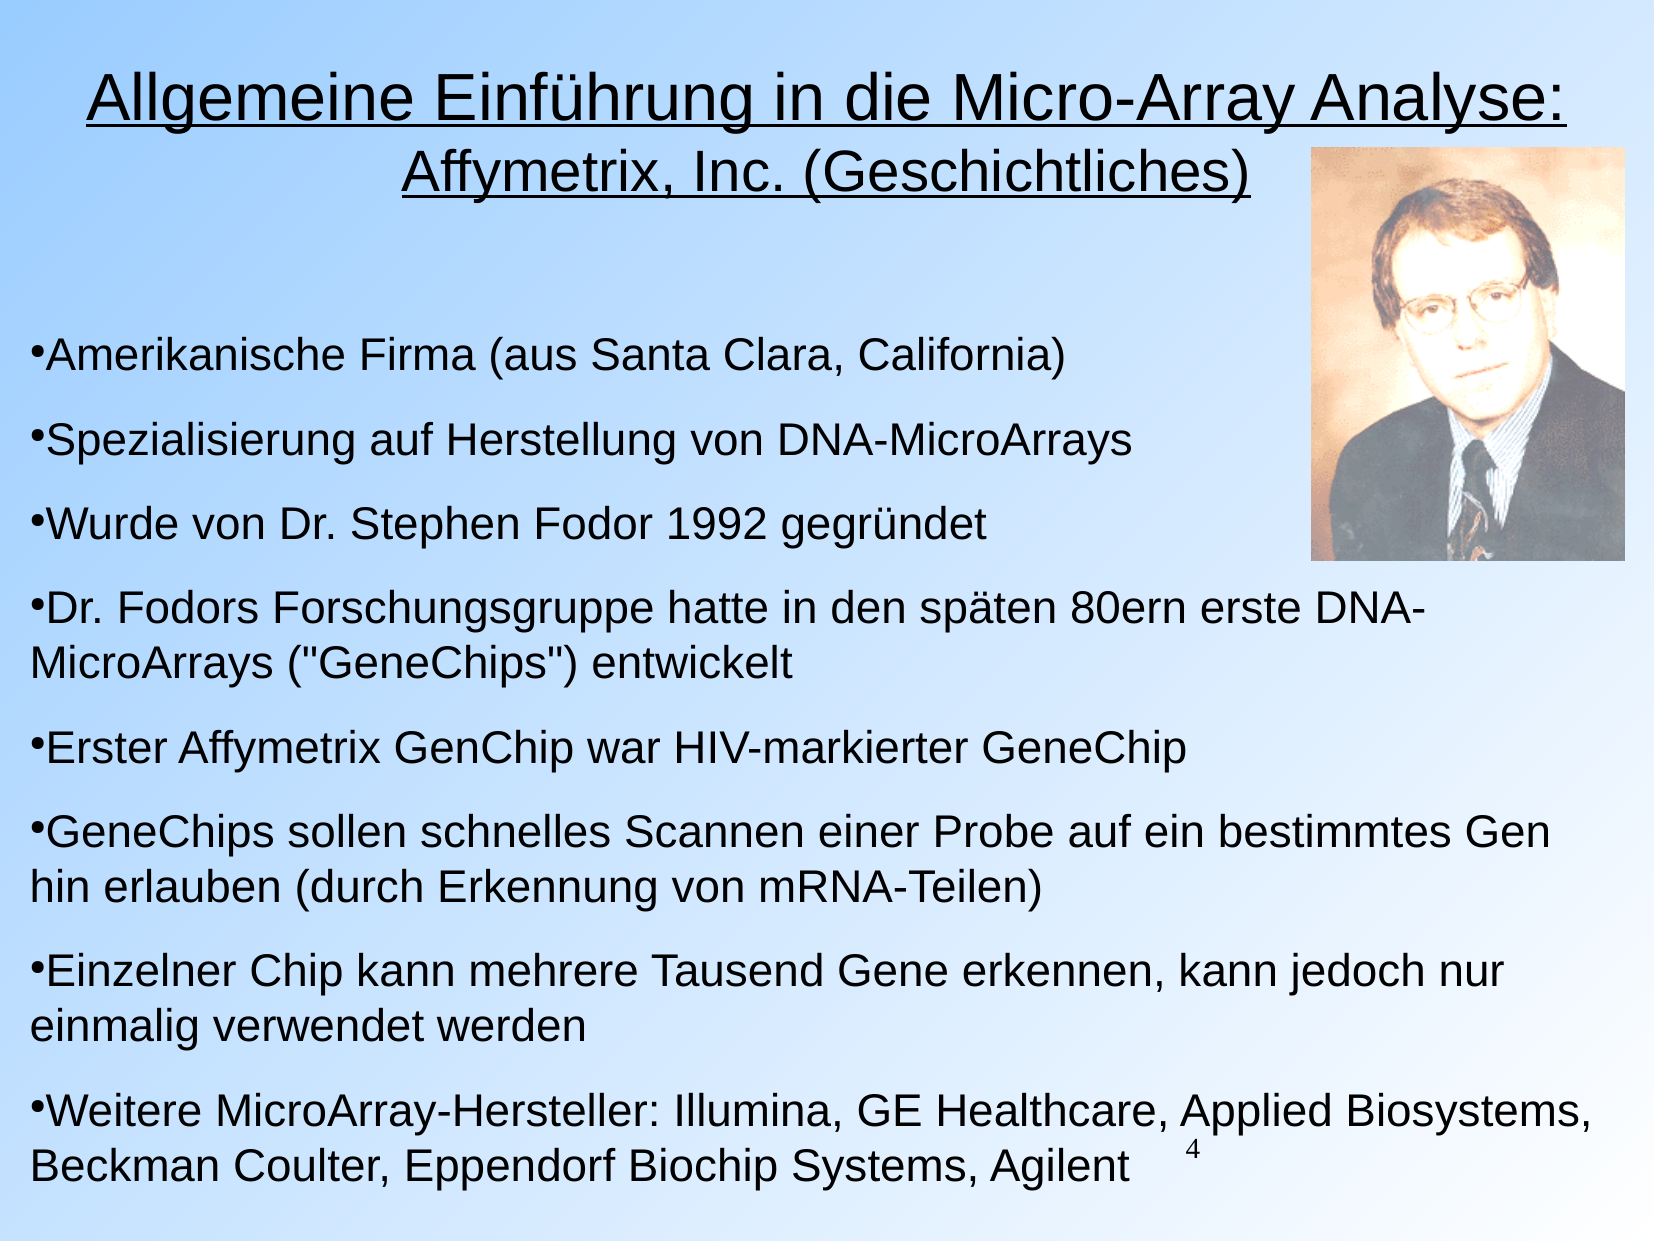

# Allgemeine Einführung in die Micro-Array Analyse: Affymetrix, Inc. (Geschichtliches)
Amerikanische Firma (aus Santa Clara, California)
Spezialisierung auf Herstellung von DNA-MicroArrays
Wurde von Dr. Stephen Fodor 1992 gegründet
Dr. Fodors Forschungsgruppe hatte in den späten 80ern erste DNA-MicroArrays ("GeneChips") entwickelt
Erster Affymetrix GenChip war HIV-markierter GeneChip
GeneChips sollen schnelles Scannen einer Probe auf ein bestimmtes Gen hin erlauben (durch Erkennung von mRNA-Teilen)
Einzelner Chip kann mehrere Tausend Gene erkennen, kann jedoch nur einmalig verwendet werden
Weitere MicroArray-Hersteller: Illumina, GE Healthcare, Applied Biosystems, Beckman Coulter, Eppendorf Biochip Systems, Agilent